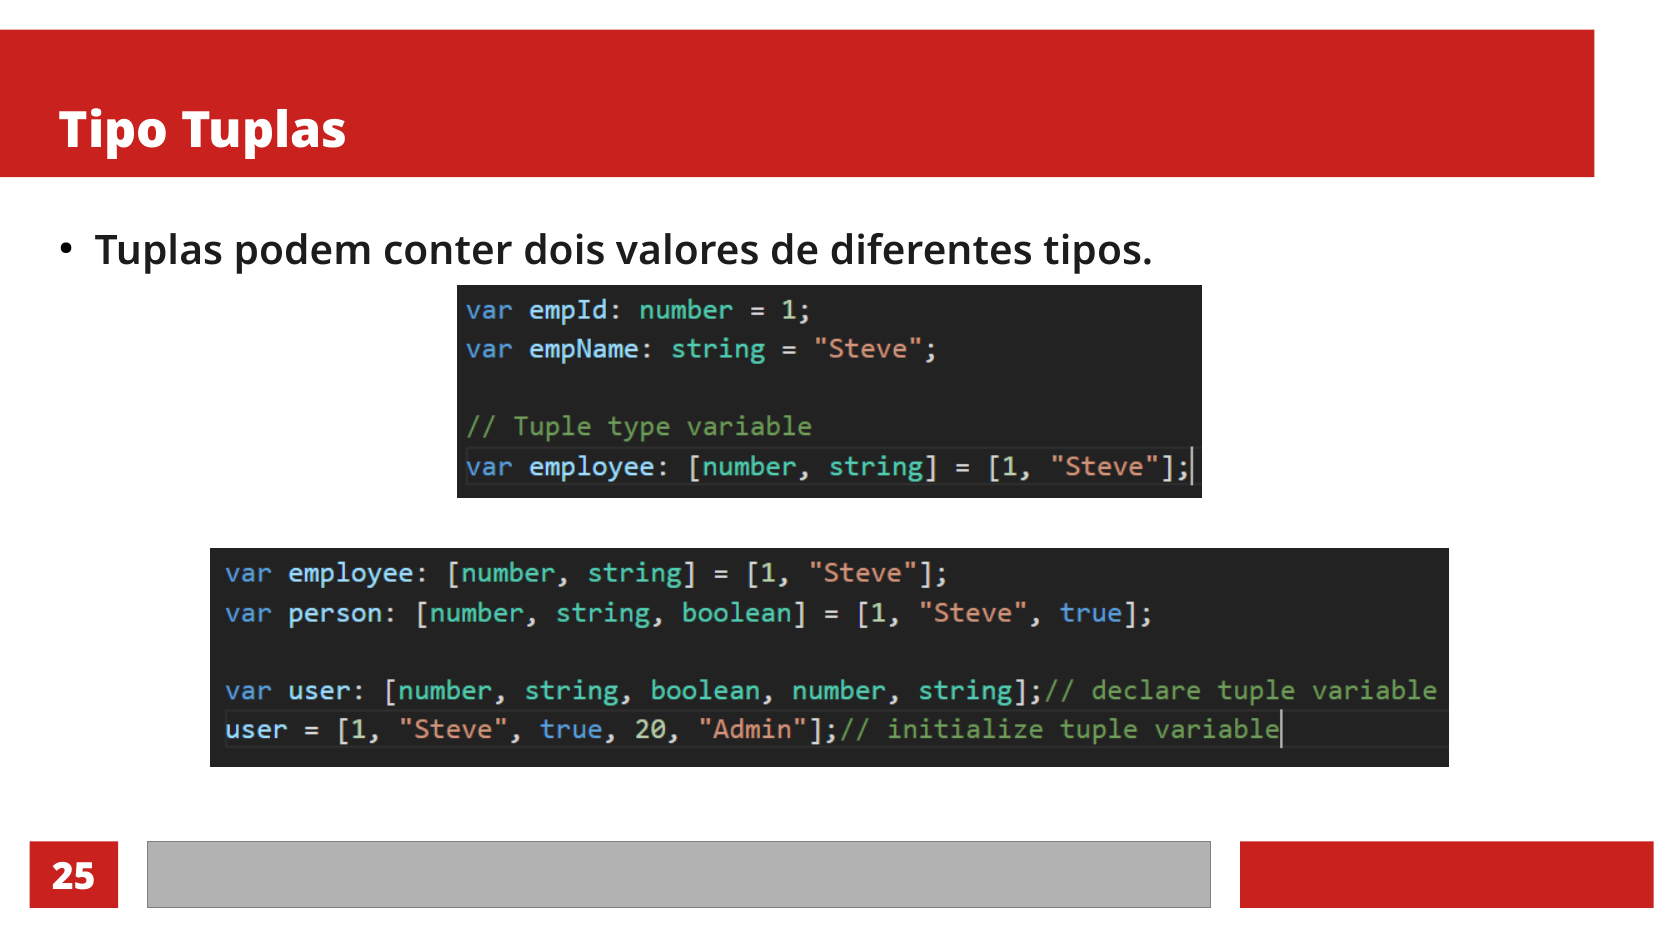

# Tipo Tuplas
Tuplas podem conter dois valores de diferentes tipos.
25